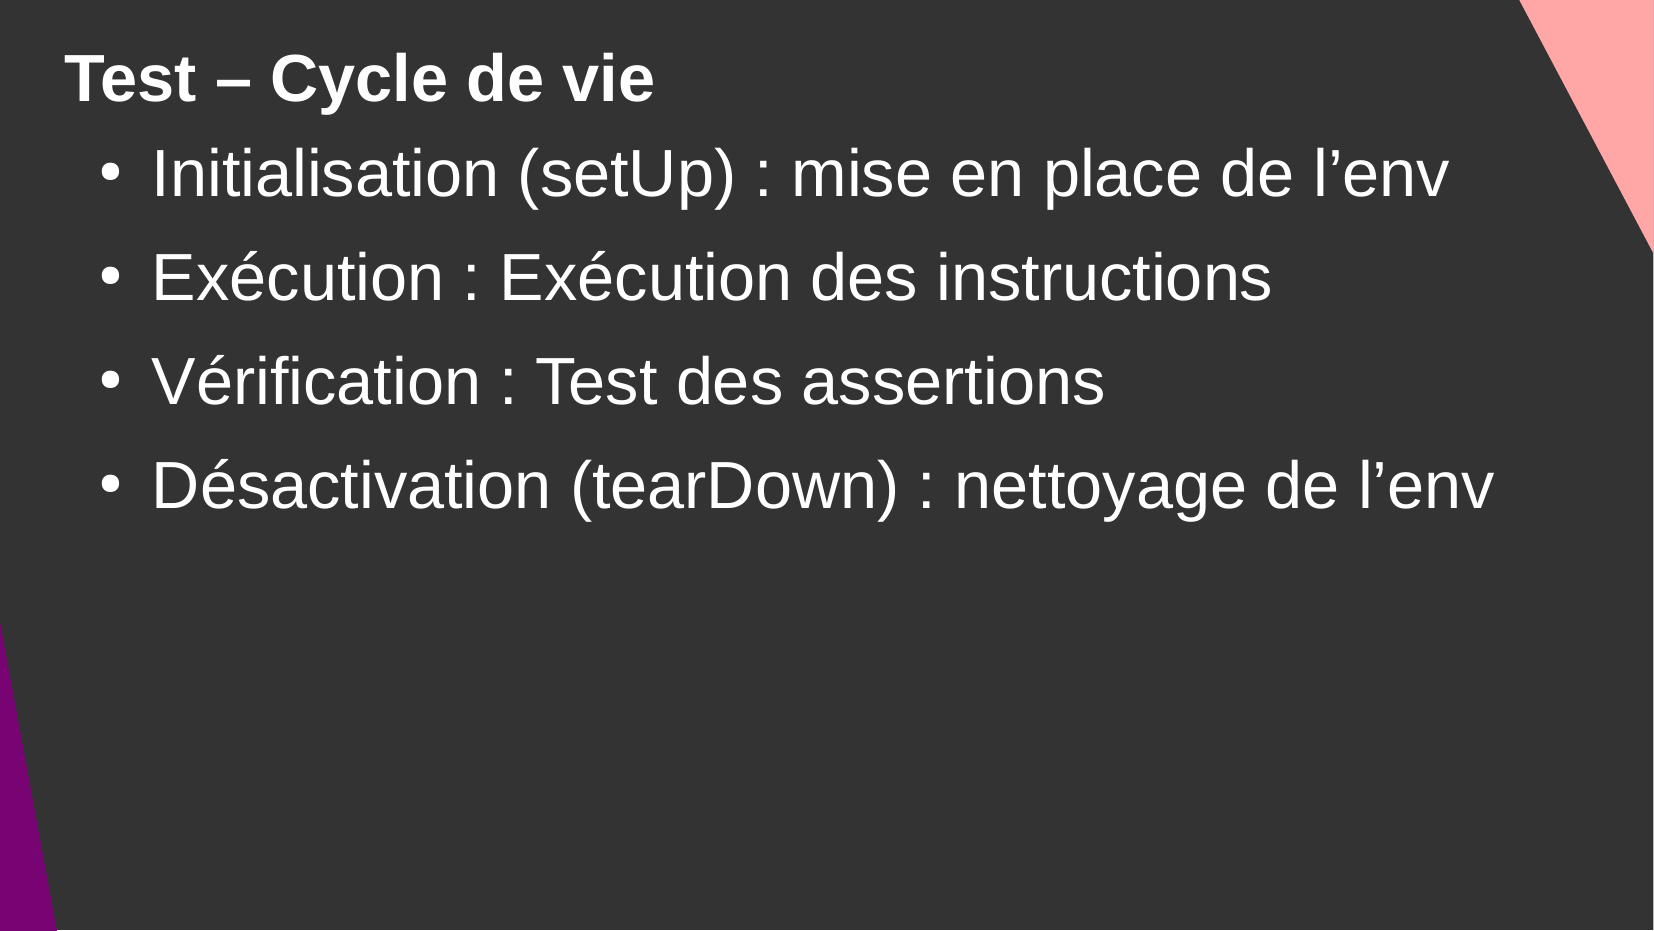

# Test – Cycle de vie
Initialisation (setUp) : mise en place de l’env
Exécution : Exécution des instructions
Vérification : Test des assertions
Désactivation (tearDown) : nettoyage de l’env